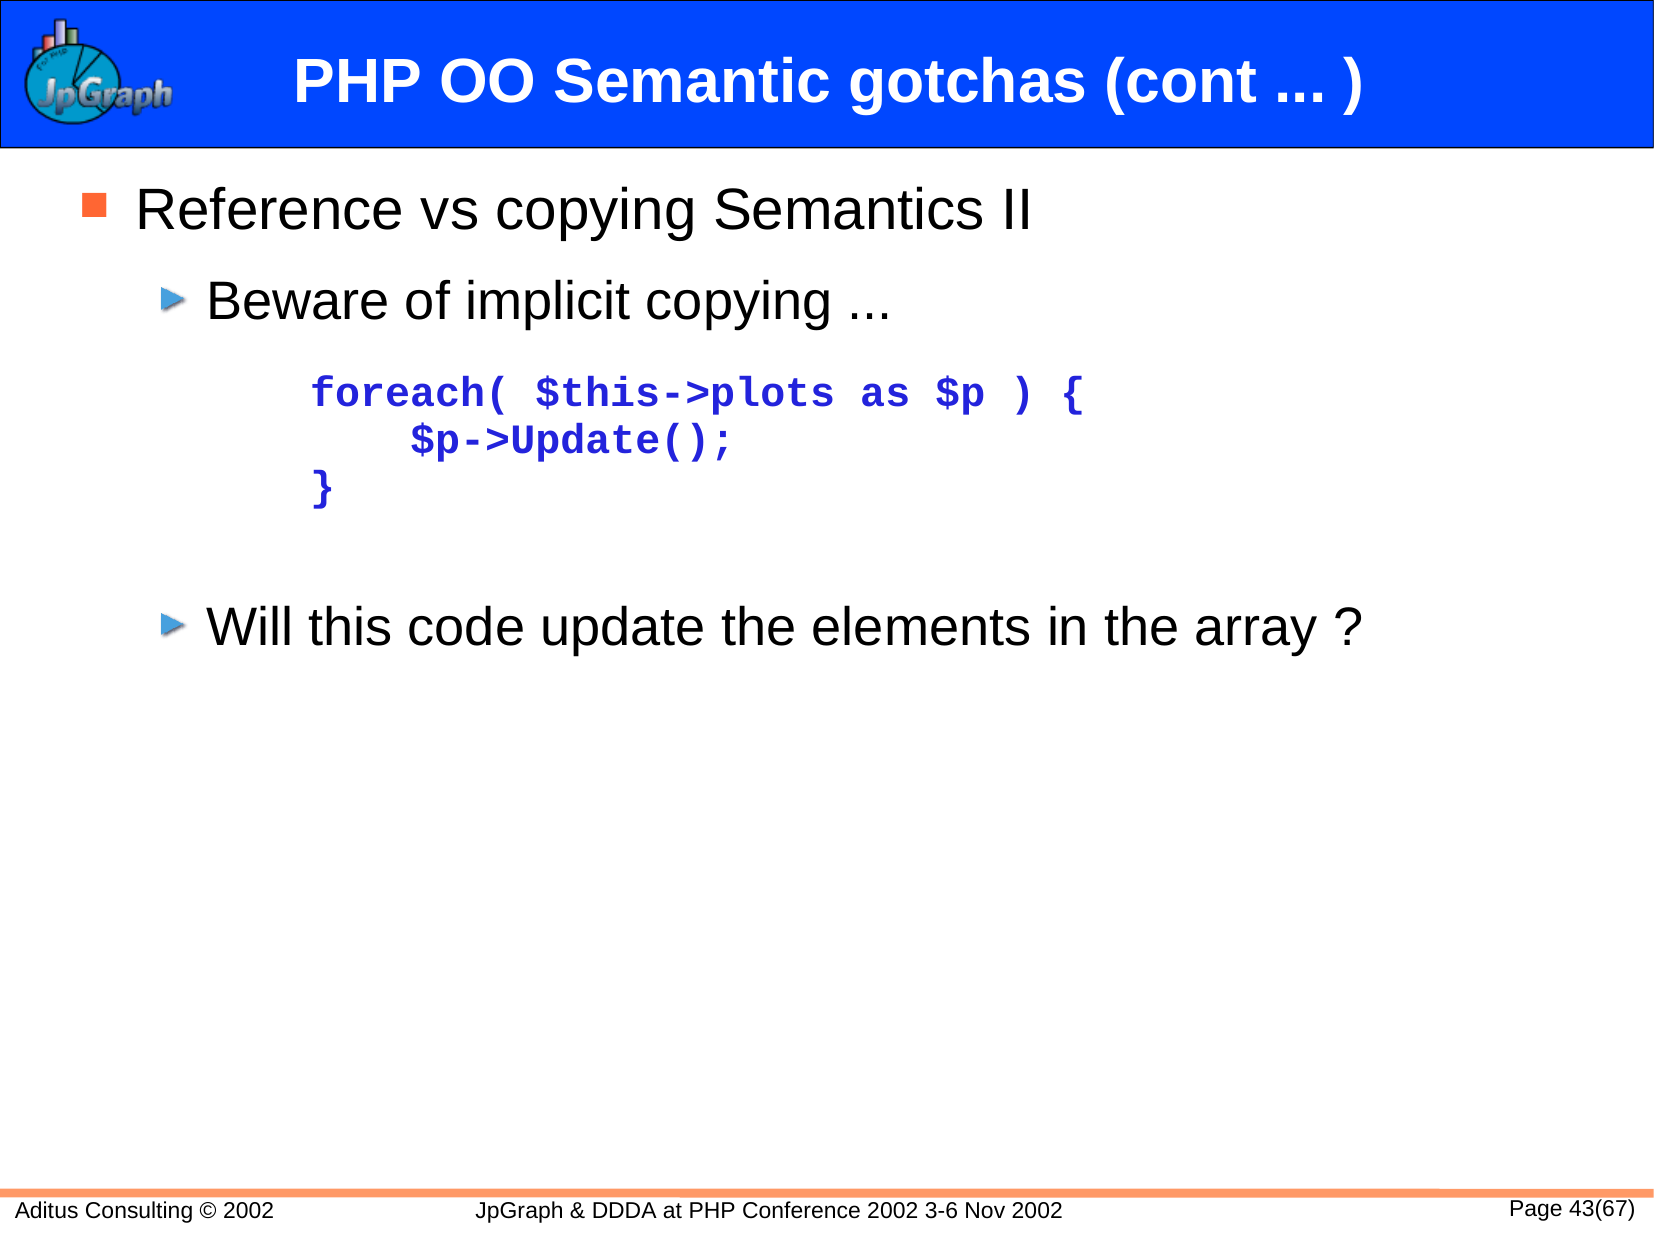

# PHP OO Semantic gotchas (cont ... )
Reference vs copying Semantics II
Beware of implicit copying ...
Will this code update the elements in the array ?
foreach( $this->plots as $p ) {
 $p->Update();
}